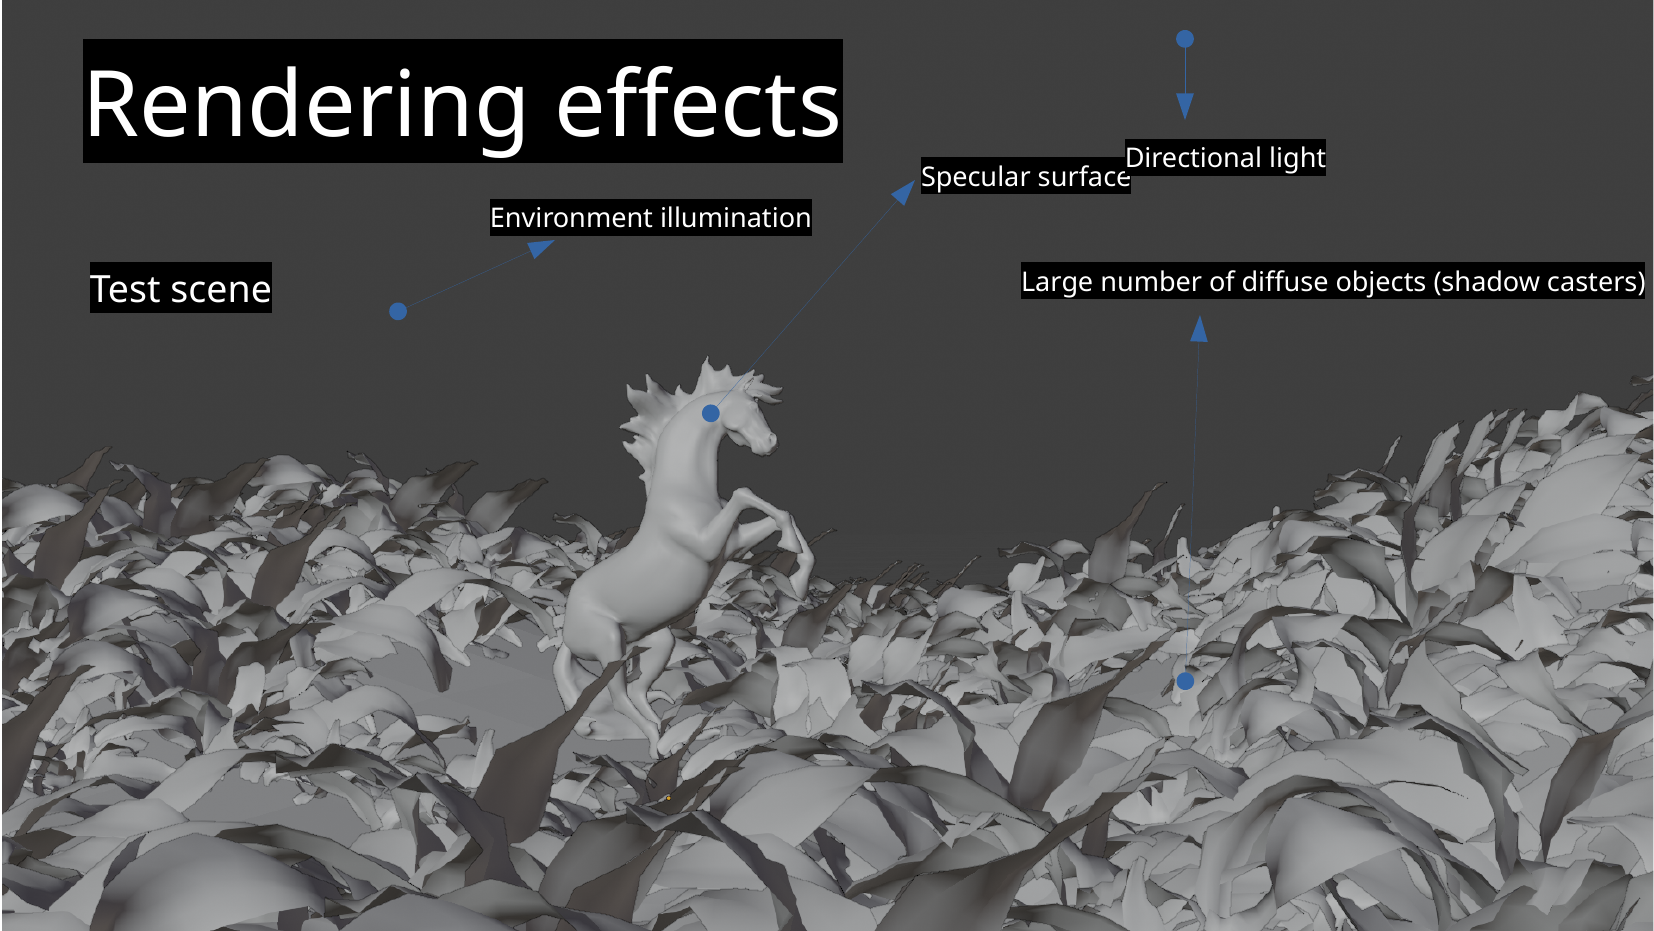

# Rendering effects
Directional light
Specular surface
Environment illumination
Test scene
Large number of diffuse objects (shadow casters)